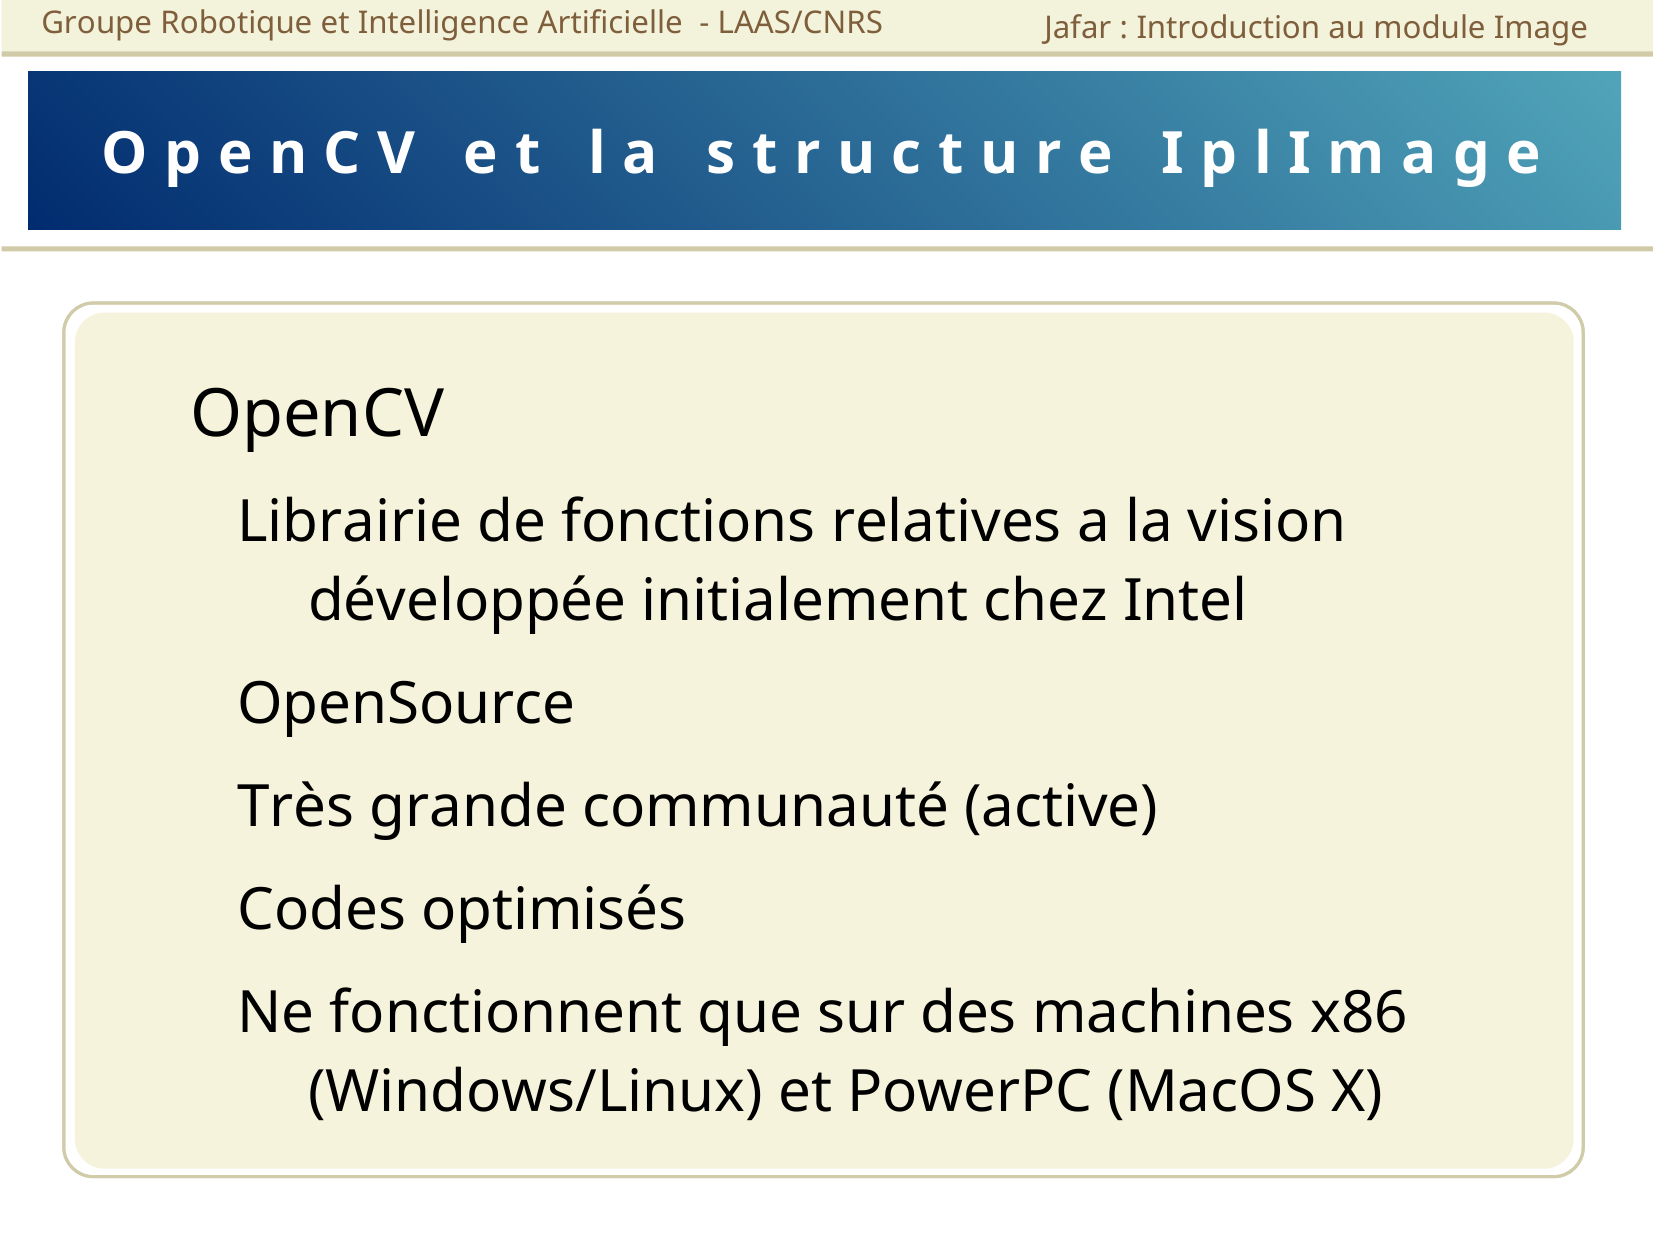

# OpenCV et la structure IplImage
OpenCV
Librairie de fonctions relatives a la vision développée initialement chez Intel
OpenSource
Très grande communauté (active)
Codes optimisés
Ne fonctionnent que sur des machines x86 (Windows/Linux) et PowerPC (MacOS X)